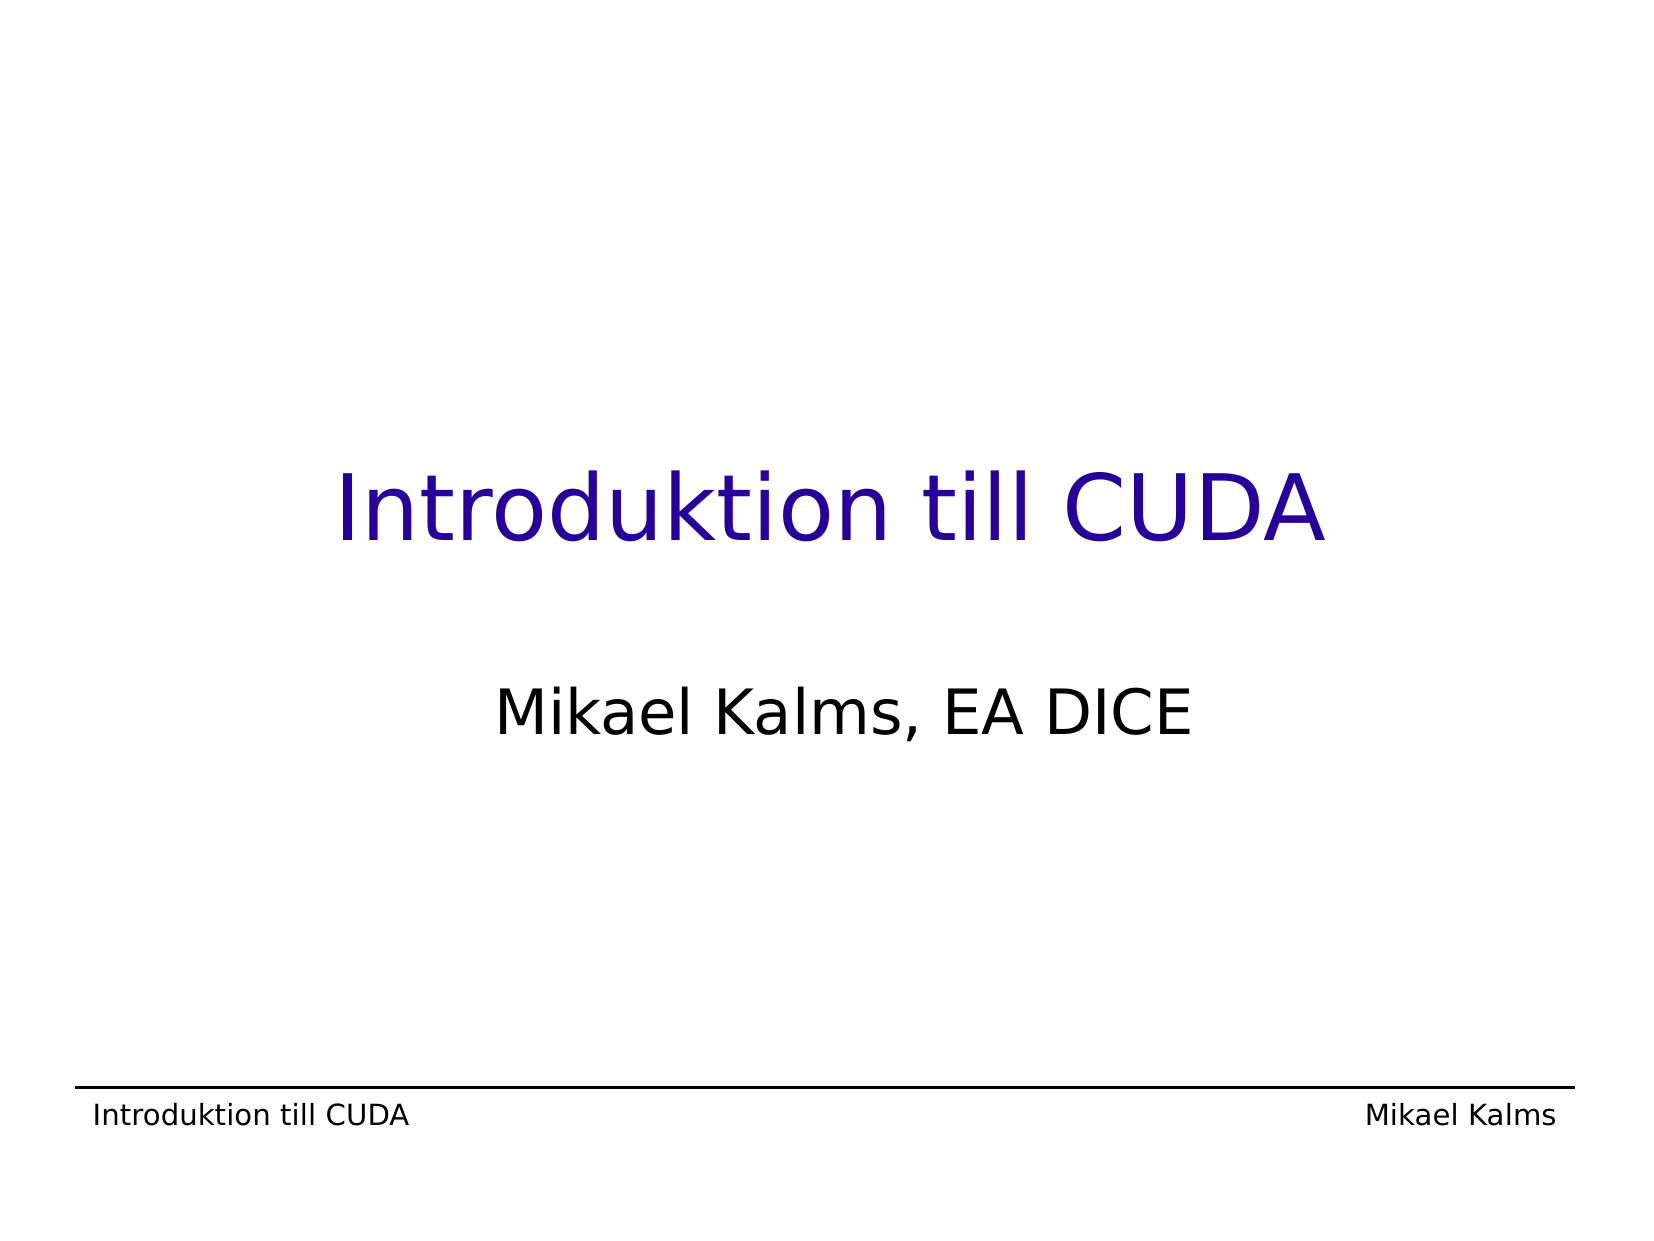

Mikael Kalms, EA DICE
# Introduktion till CUDA
Introduktion till CUDA
Mikael Kalms